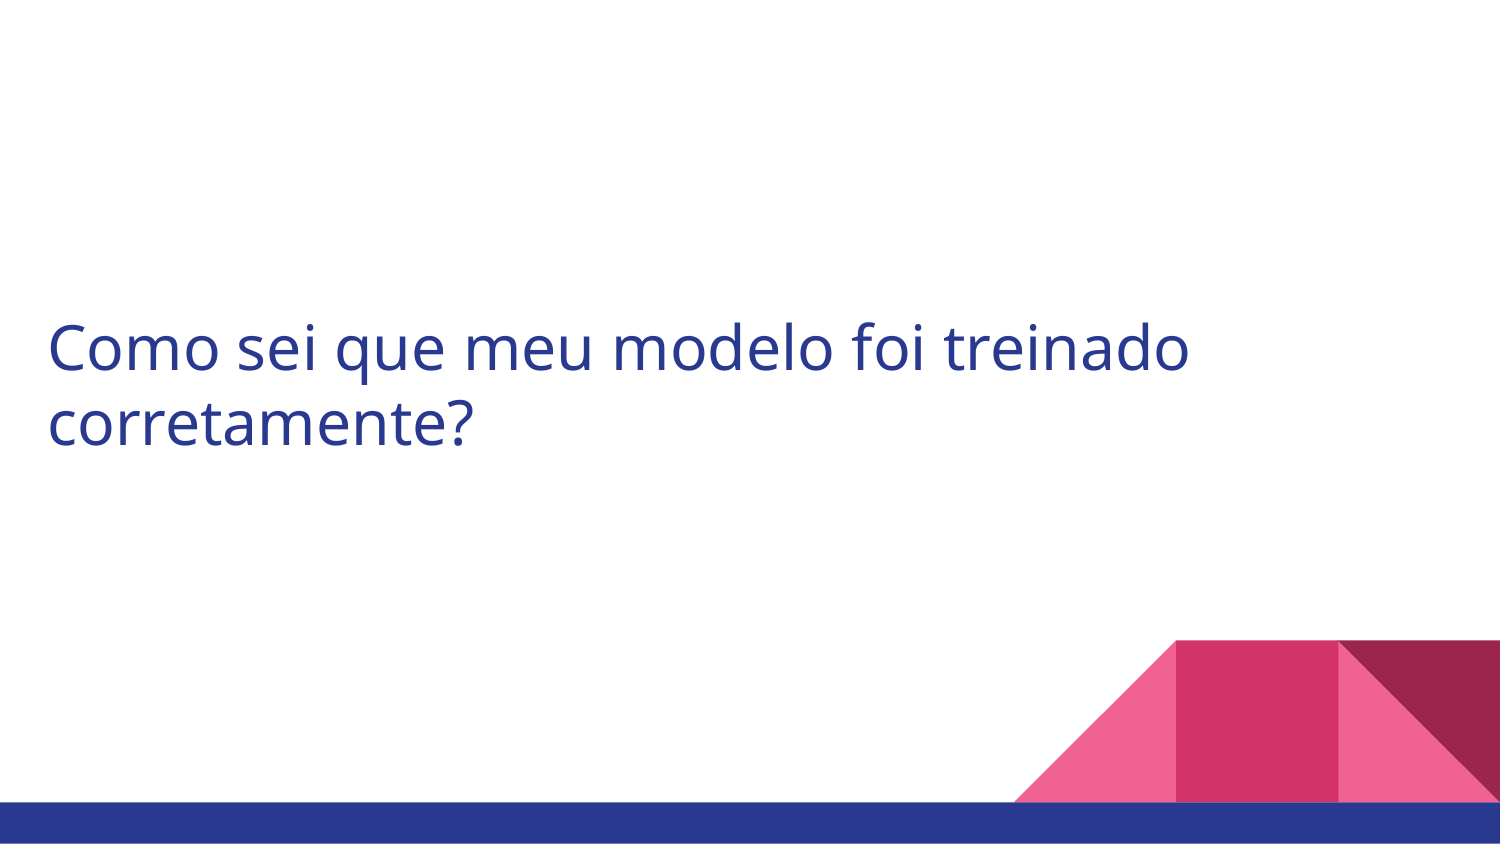

# Como sei que meu modelo foi treinado corretamente?